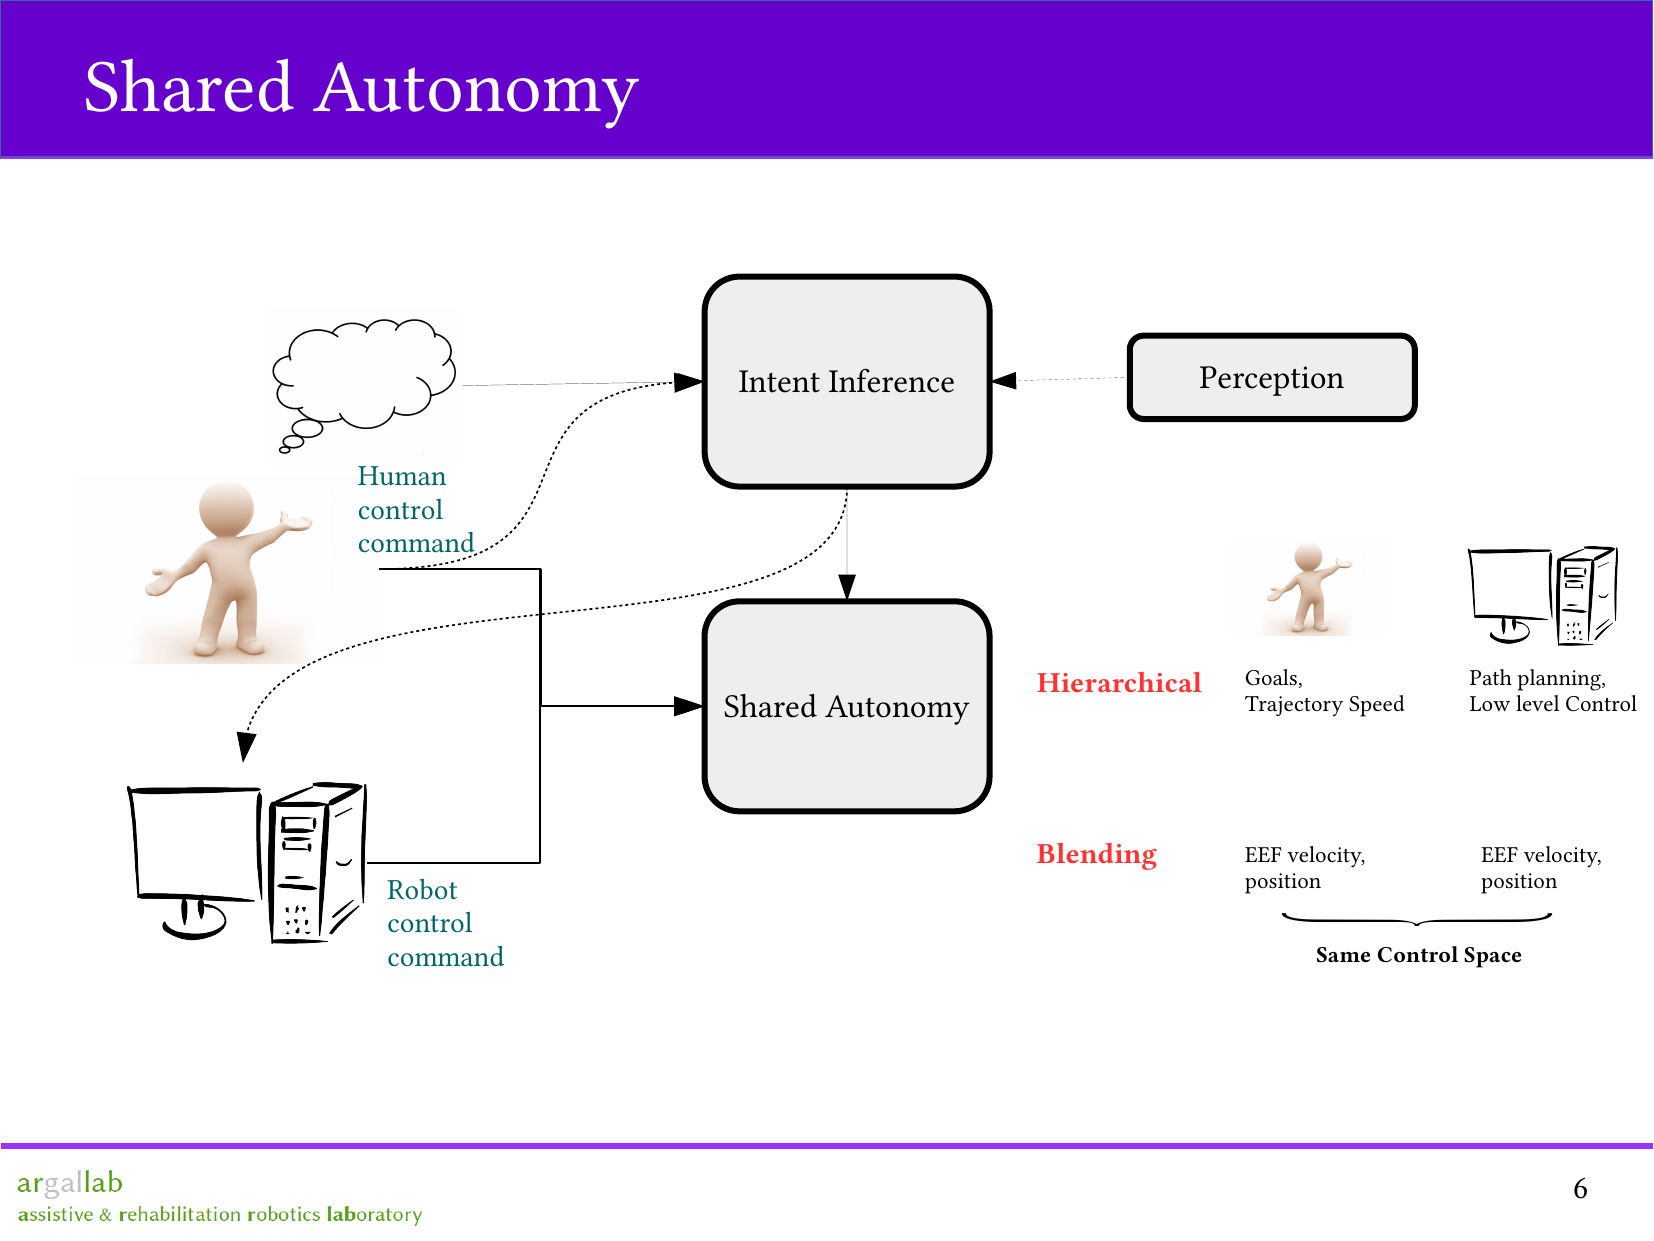

Shared Autonomy
Intent Inference
Perception
Human
control command
Shared Autonomy
Goals,
Trajectory Speed
Path planning,
Low level Control
Hierarchical
Blending
EEF velocity,
position
EEF velocity,
position
Robot
control
command
Same Control Space